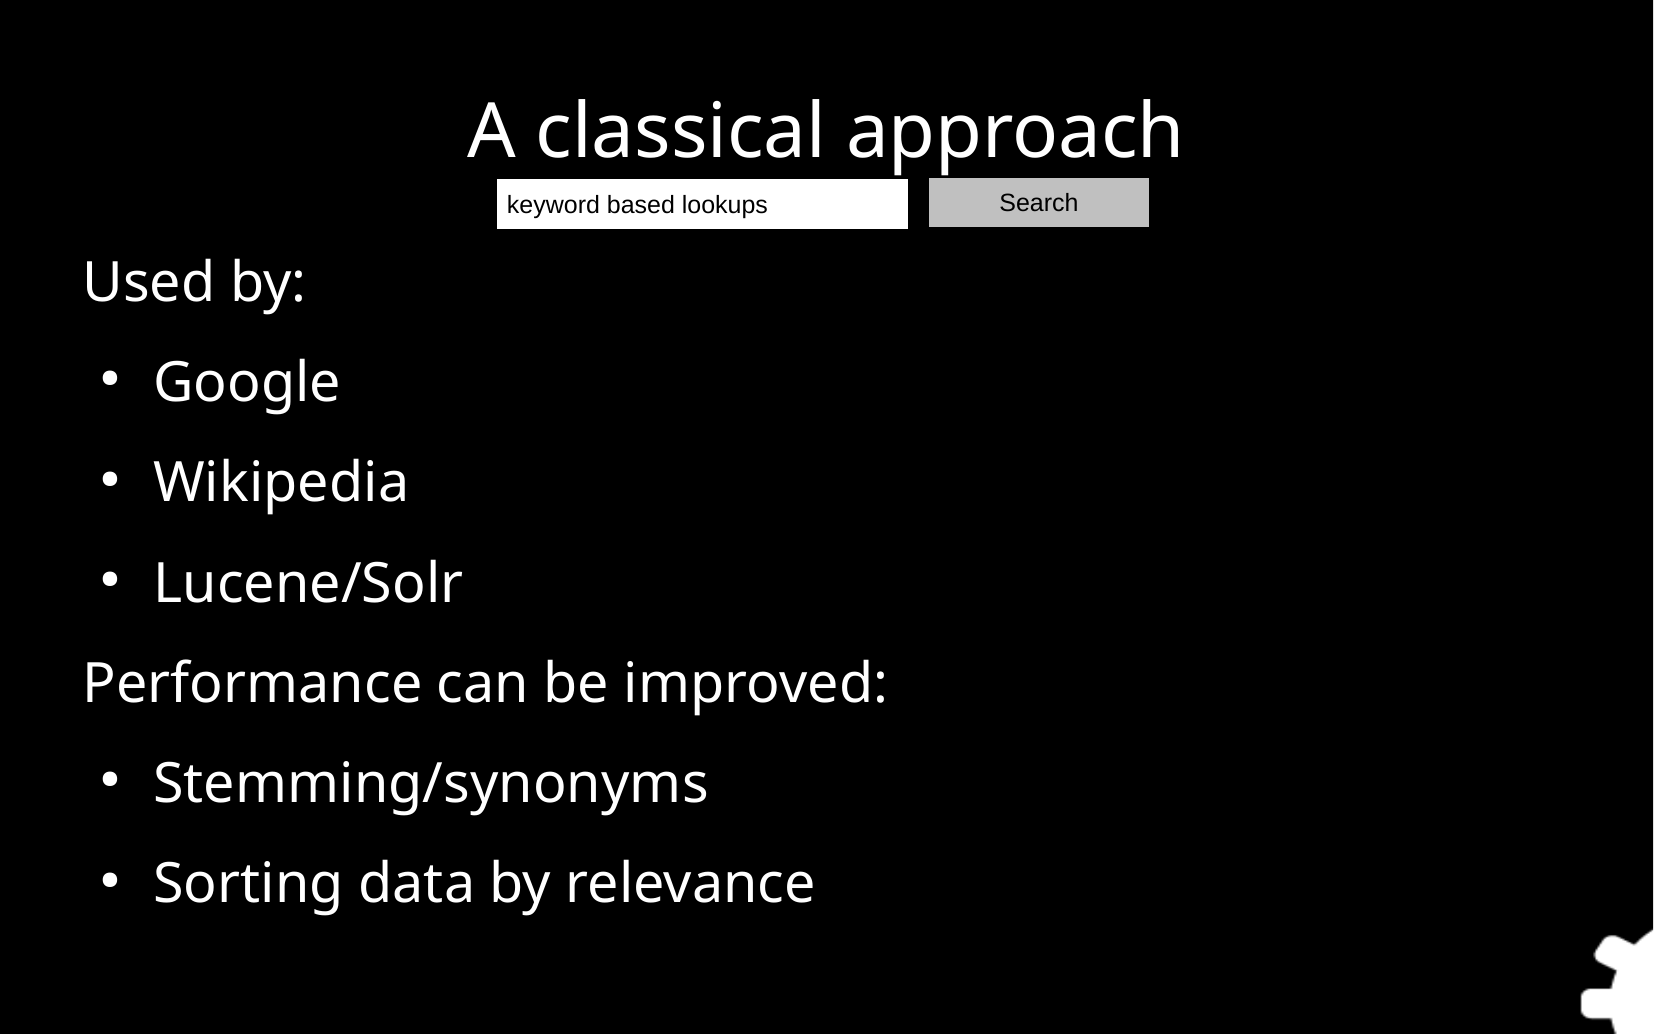

# A classical approach
Used by:
Google
Wikipedia
Lucene/Solr
Performance can be improved:
Stemming/synonyms
Sorting data by relevance